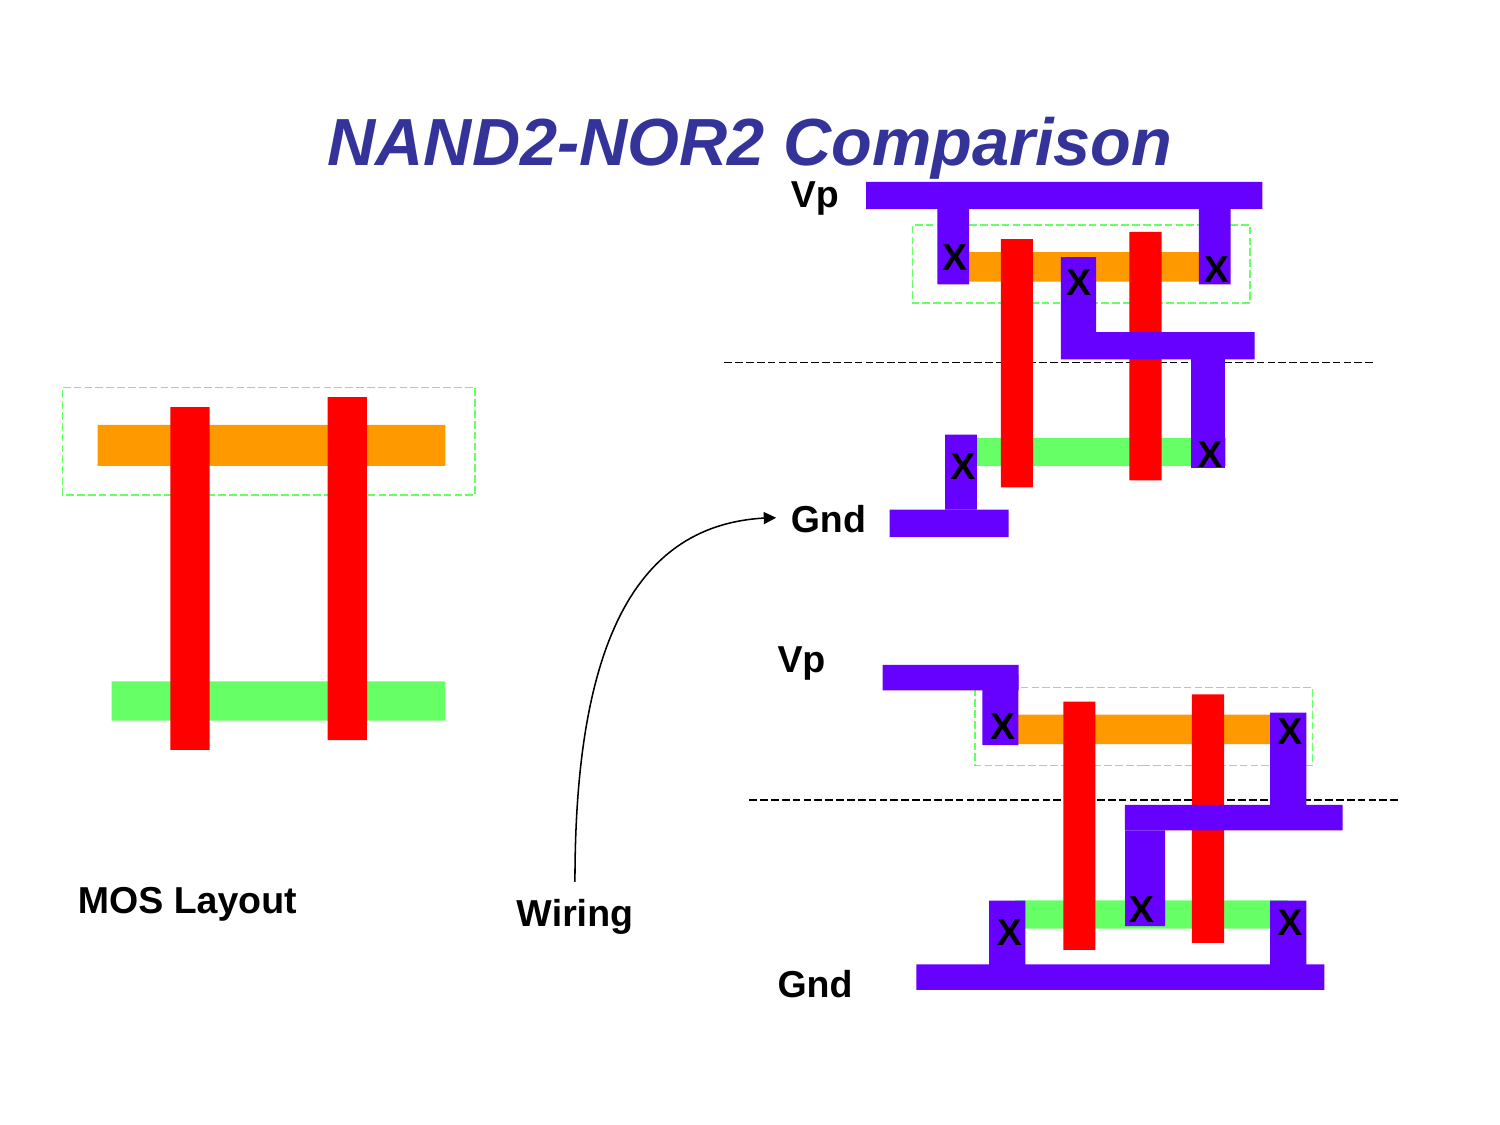

# NAND2-NOR2 Comparison
Vp
X
X
X
X
X
Gnd
Vp
X
X
X
X
X
Gnd
MOS Layout
Wiring